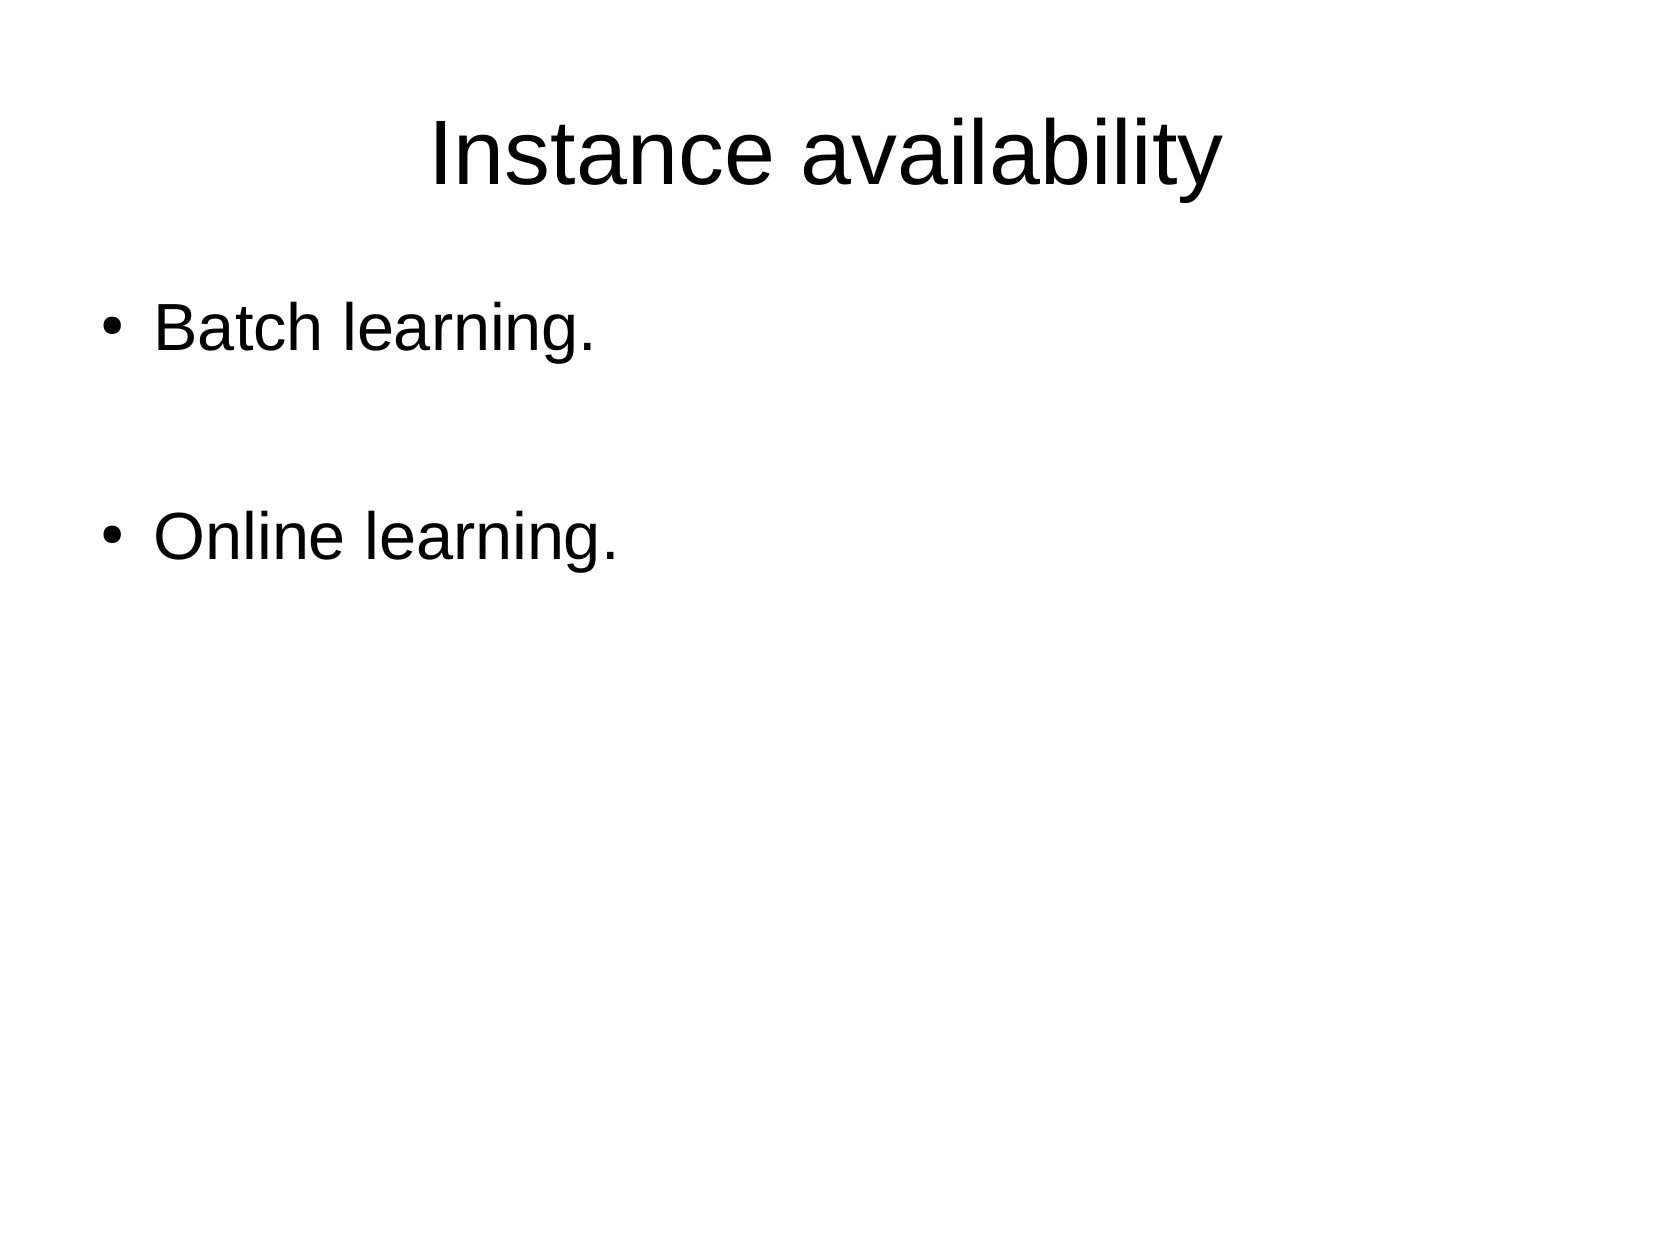

# Instance availability
Batch learning.
Online learning.